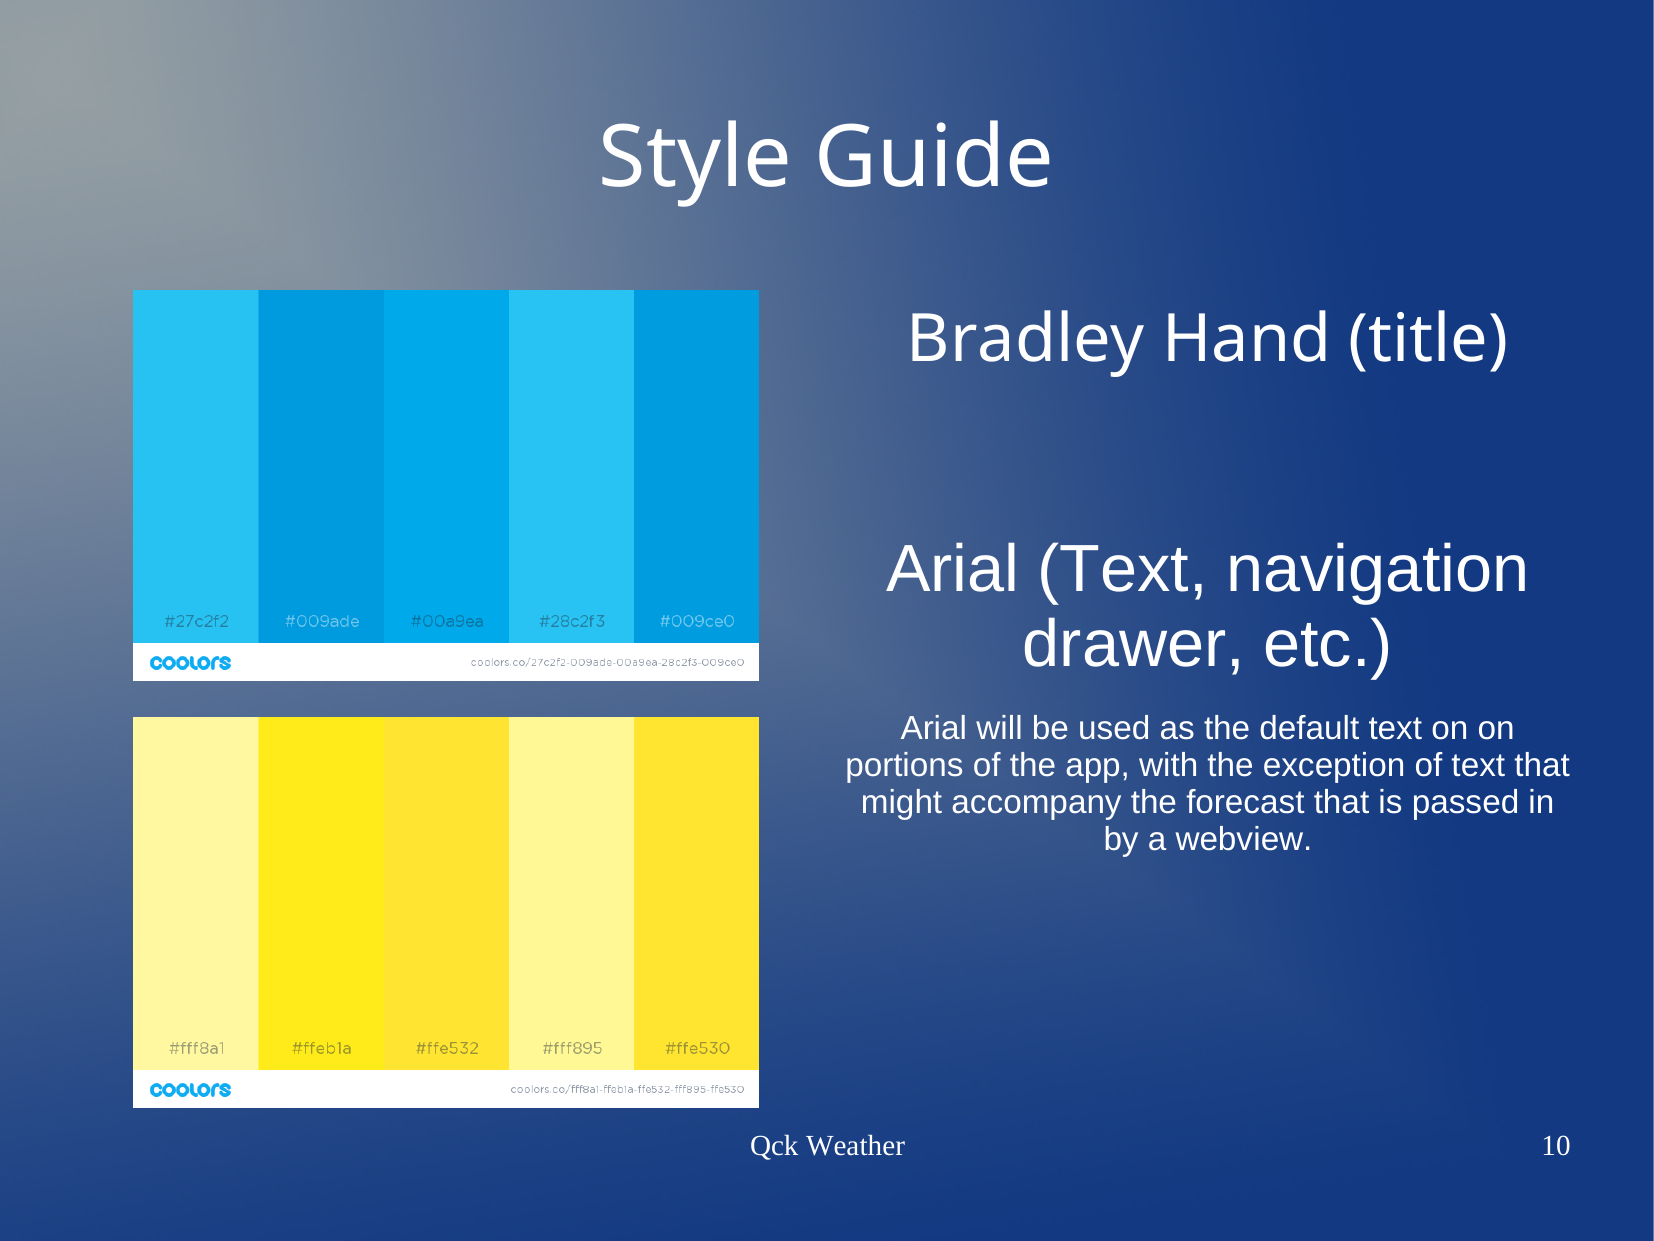

# Style Guide
Bradley Hand (title)
Arial (Text, navigation drawer, etc.)
Arial will be used as the default text on on portions of the app, with the exception of text that might accompany the forecast that is passed in by a webview.
Qck Weather
10